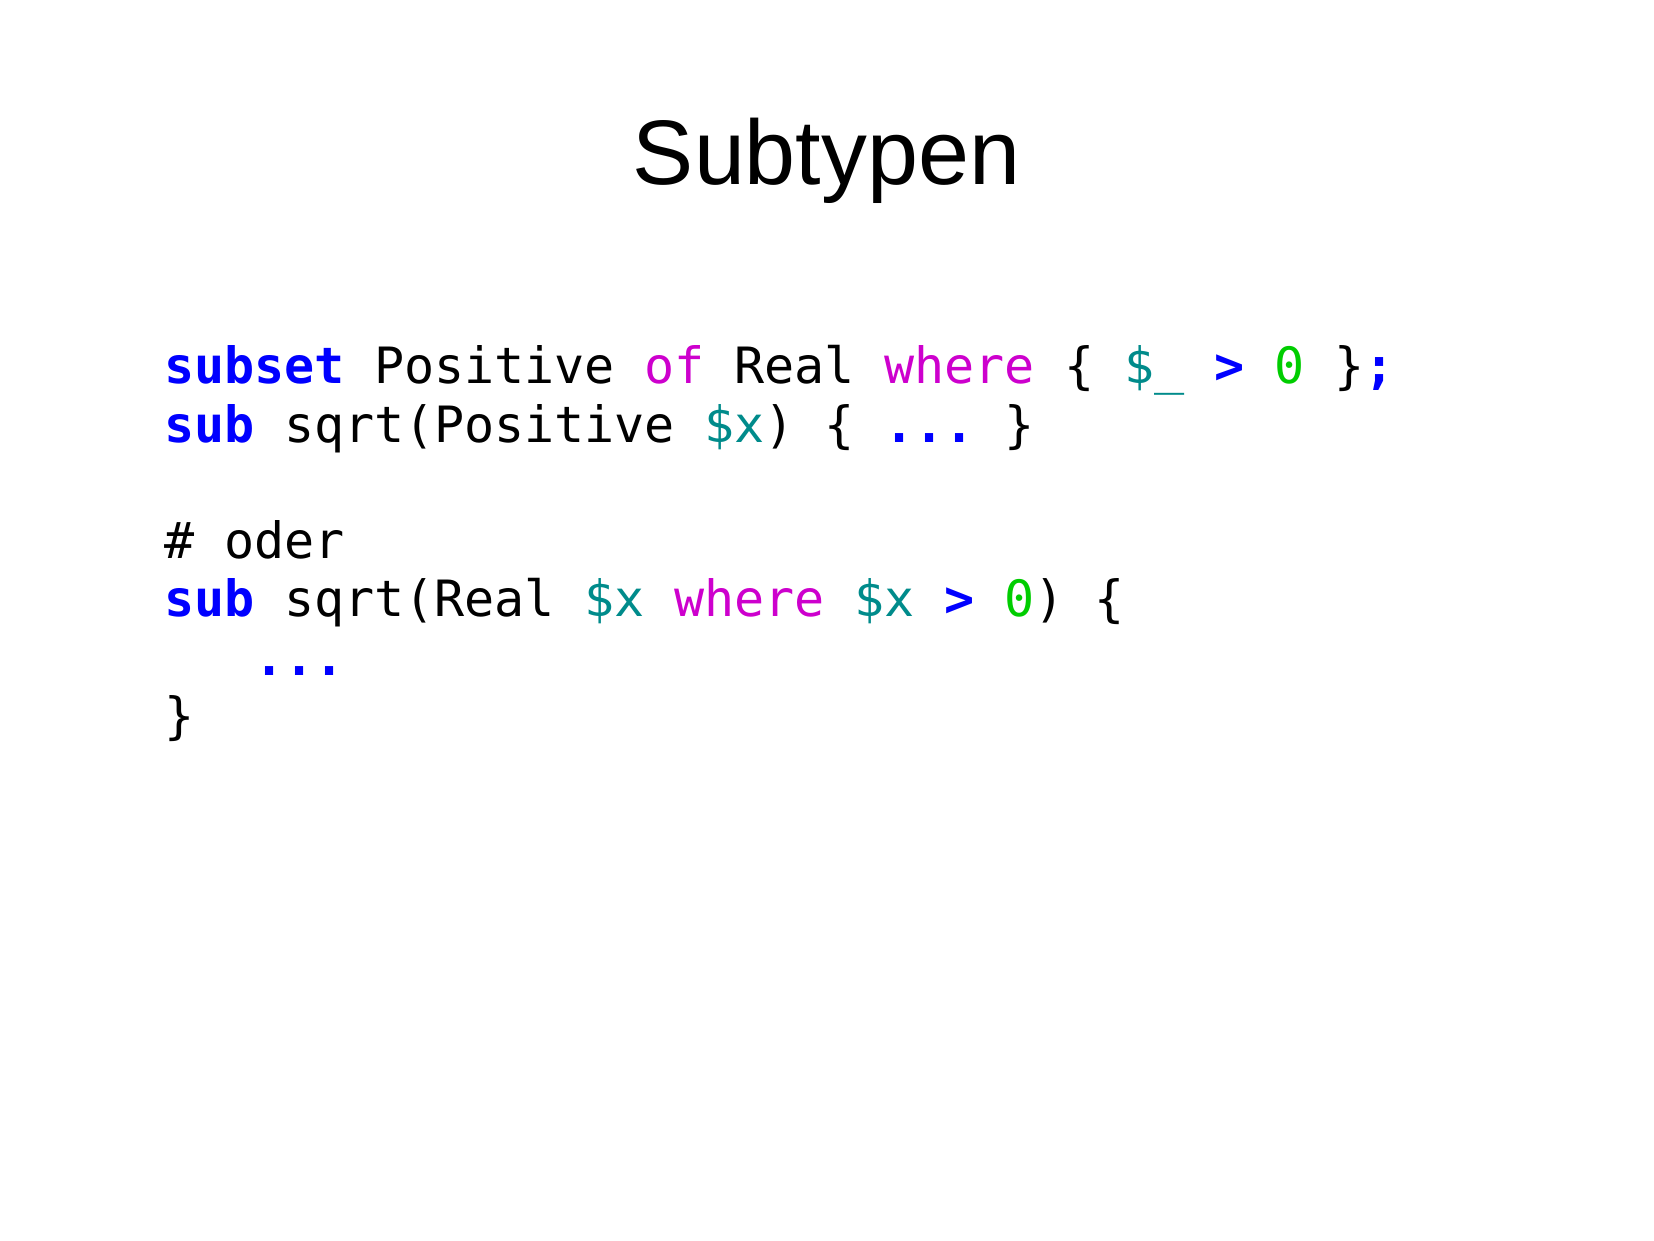

# Subtypen
subset Positive of Real where { $_ > 0 };
sub sqrt(Positive $x) { ... }
# oder
sub sqrt(Real $x where $x > 0) {
 ...
}